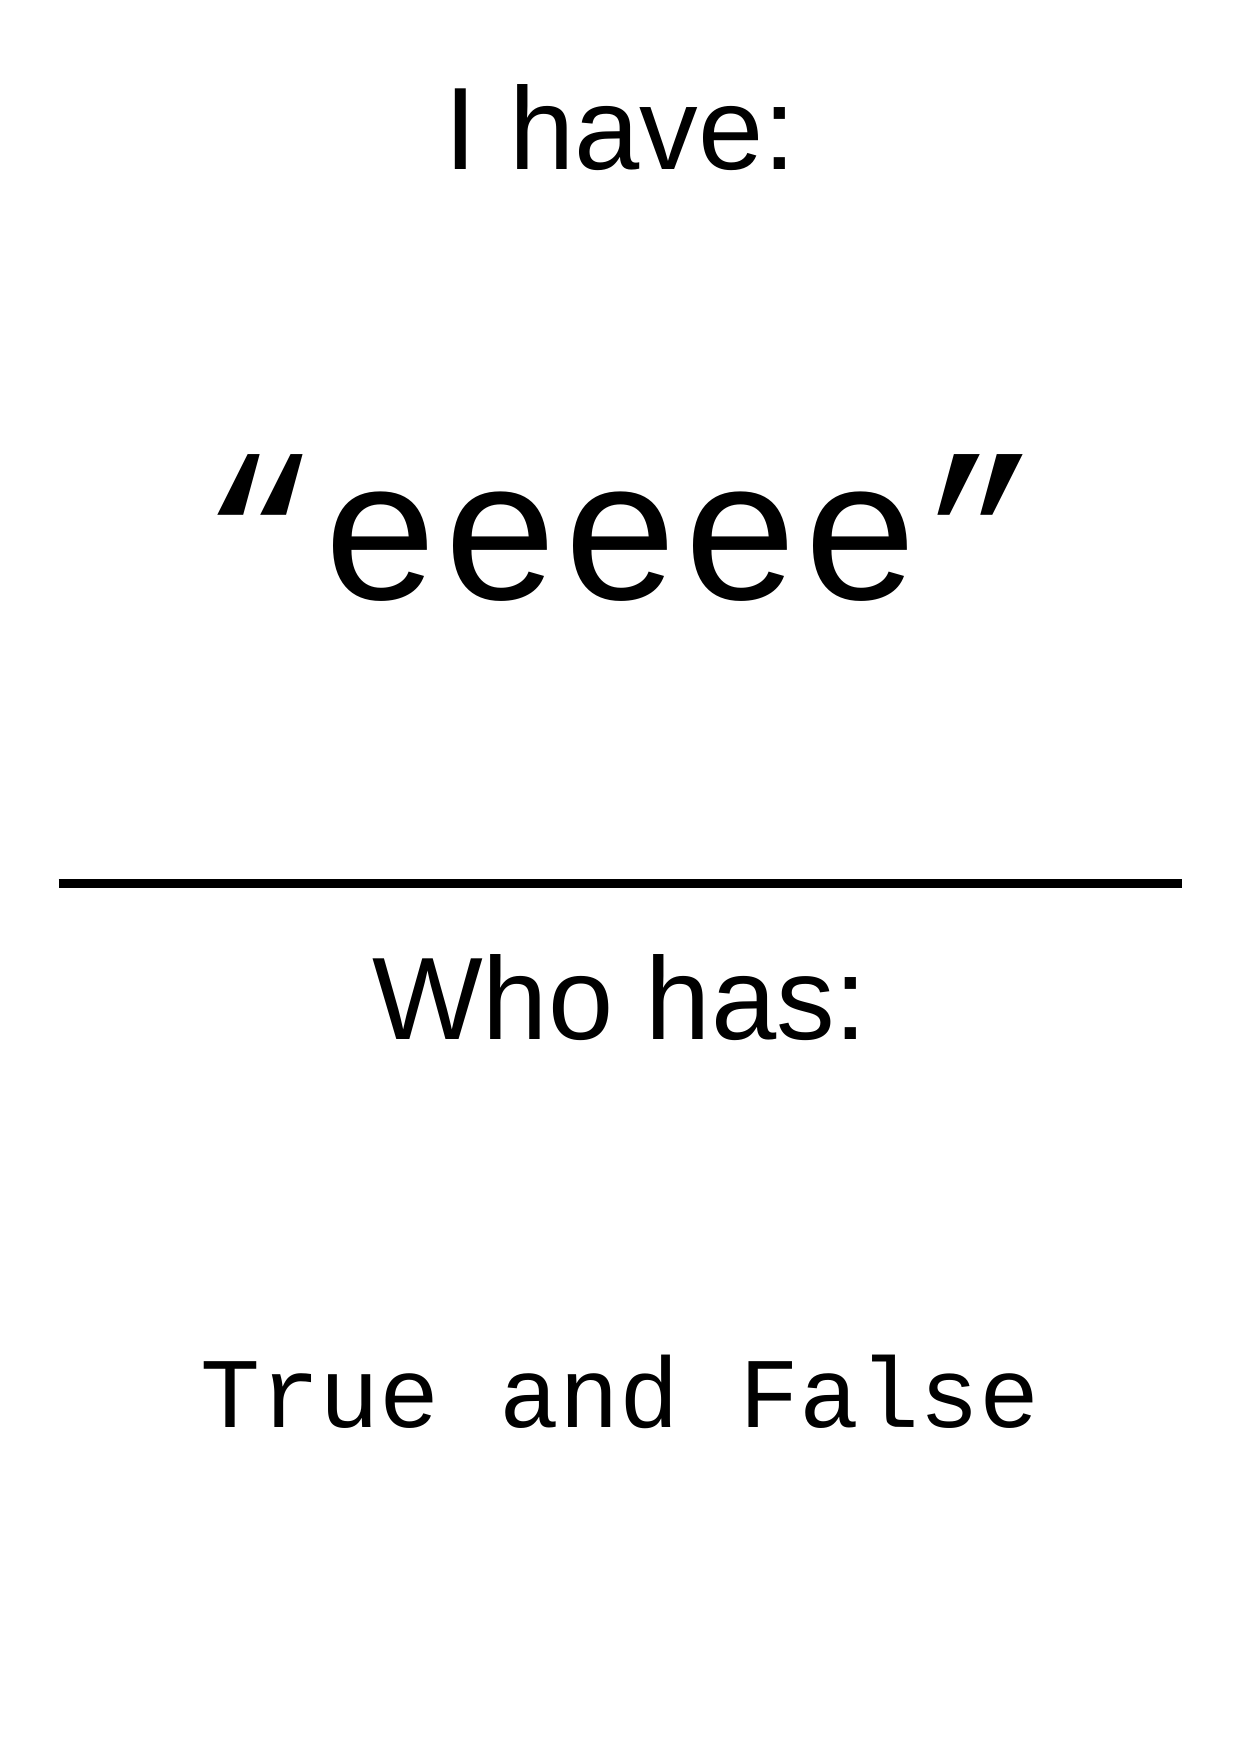

# I have:
“eeeee”
Who has:
True and False